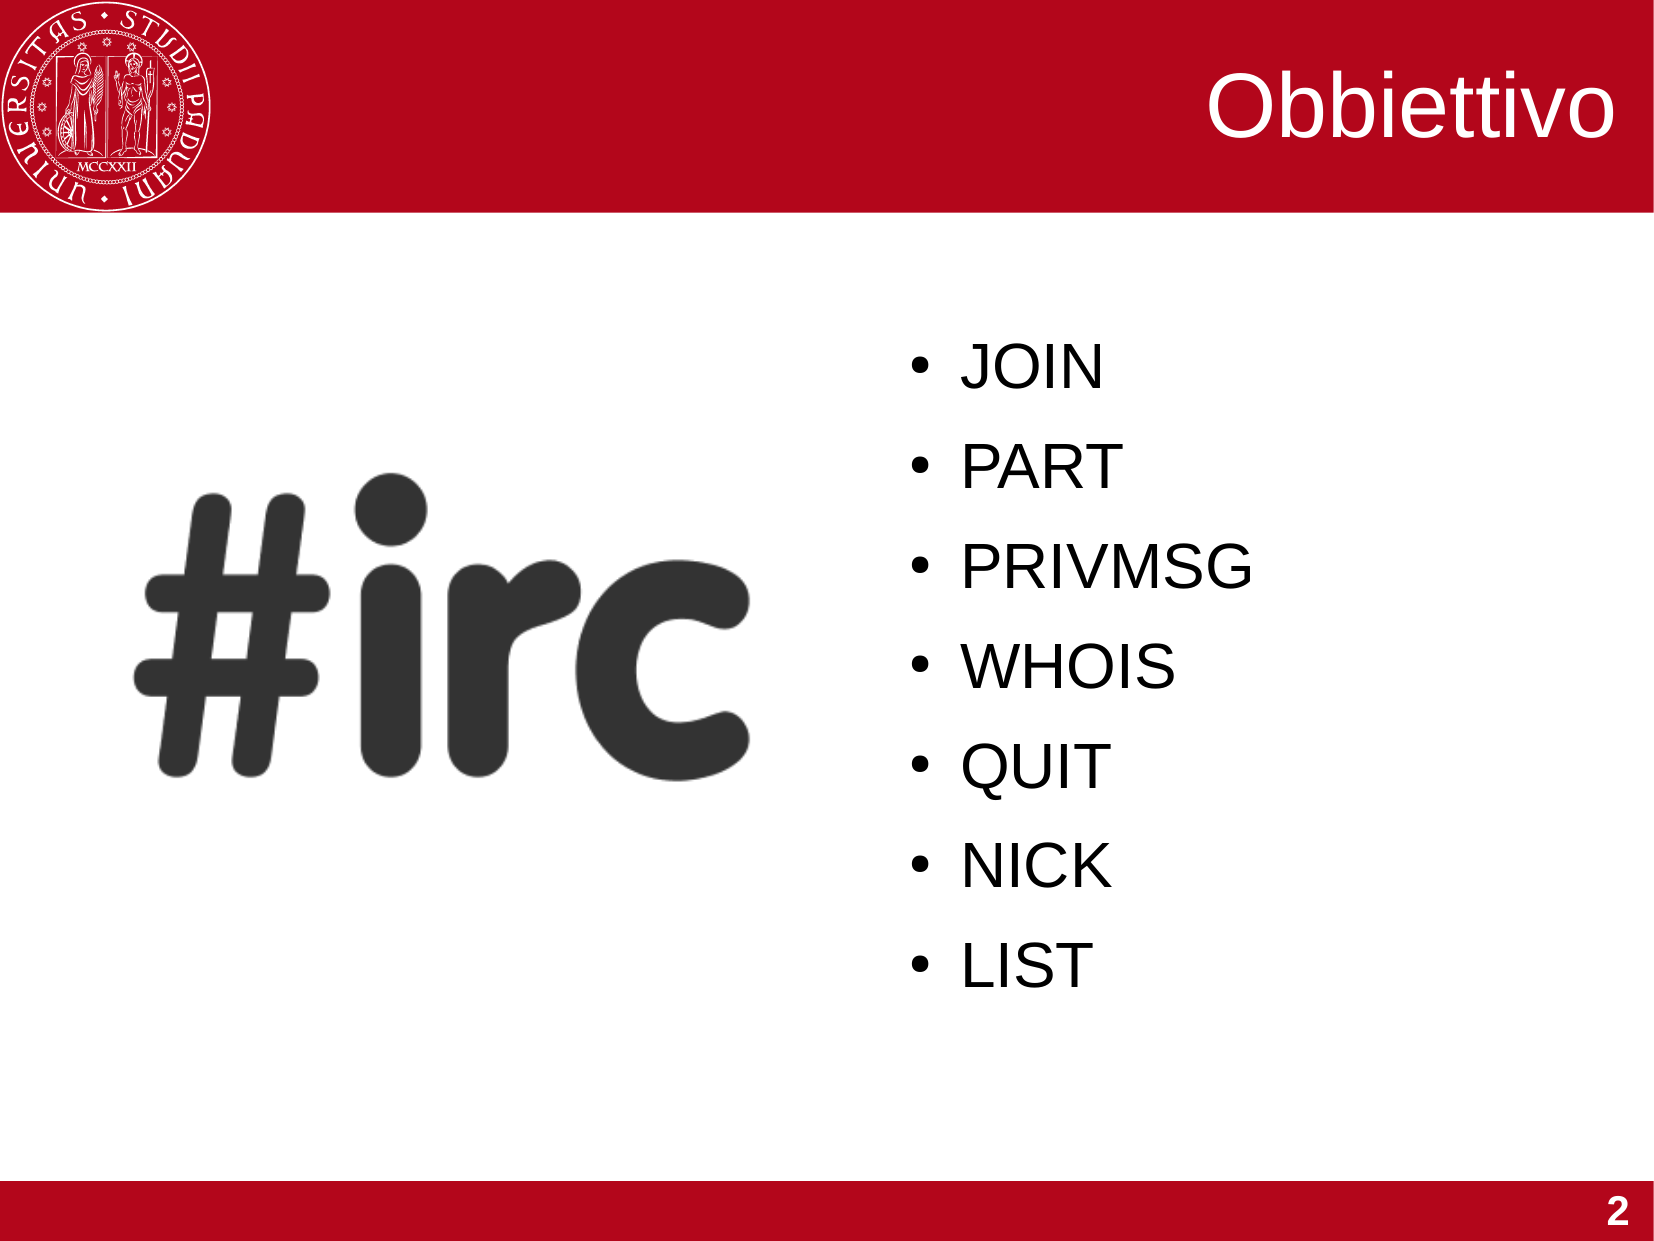

# Obbiettivo
JOIN
PART
PRIVMSG
WHOIS
QUIT
NICK
LIST
2